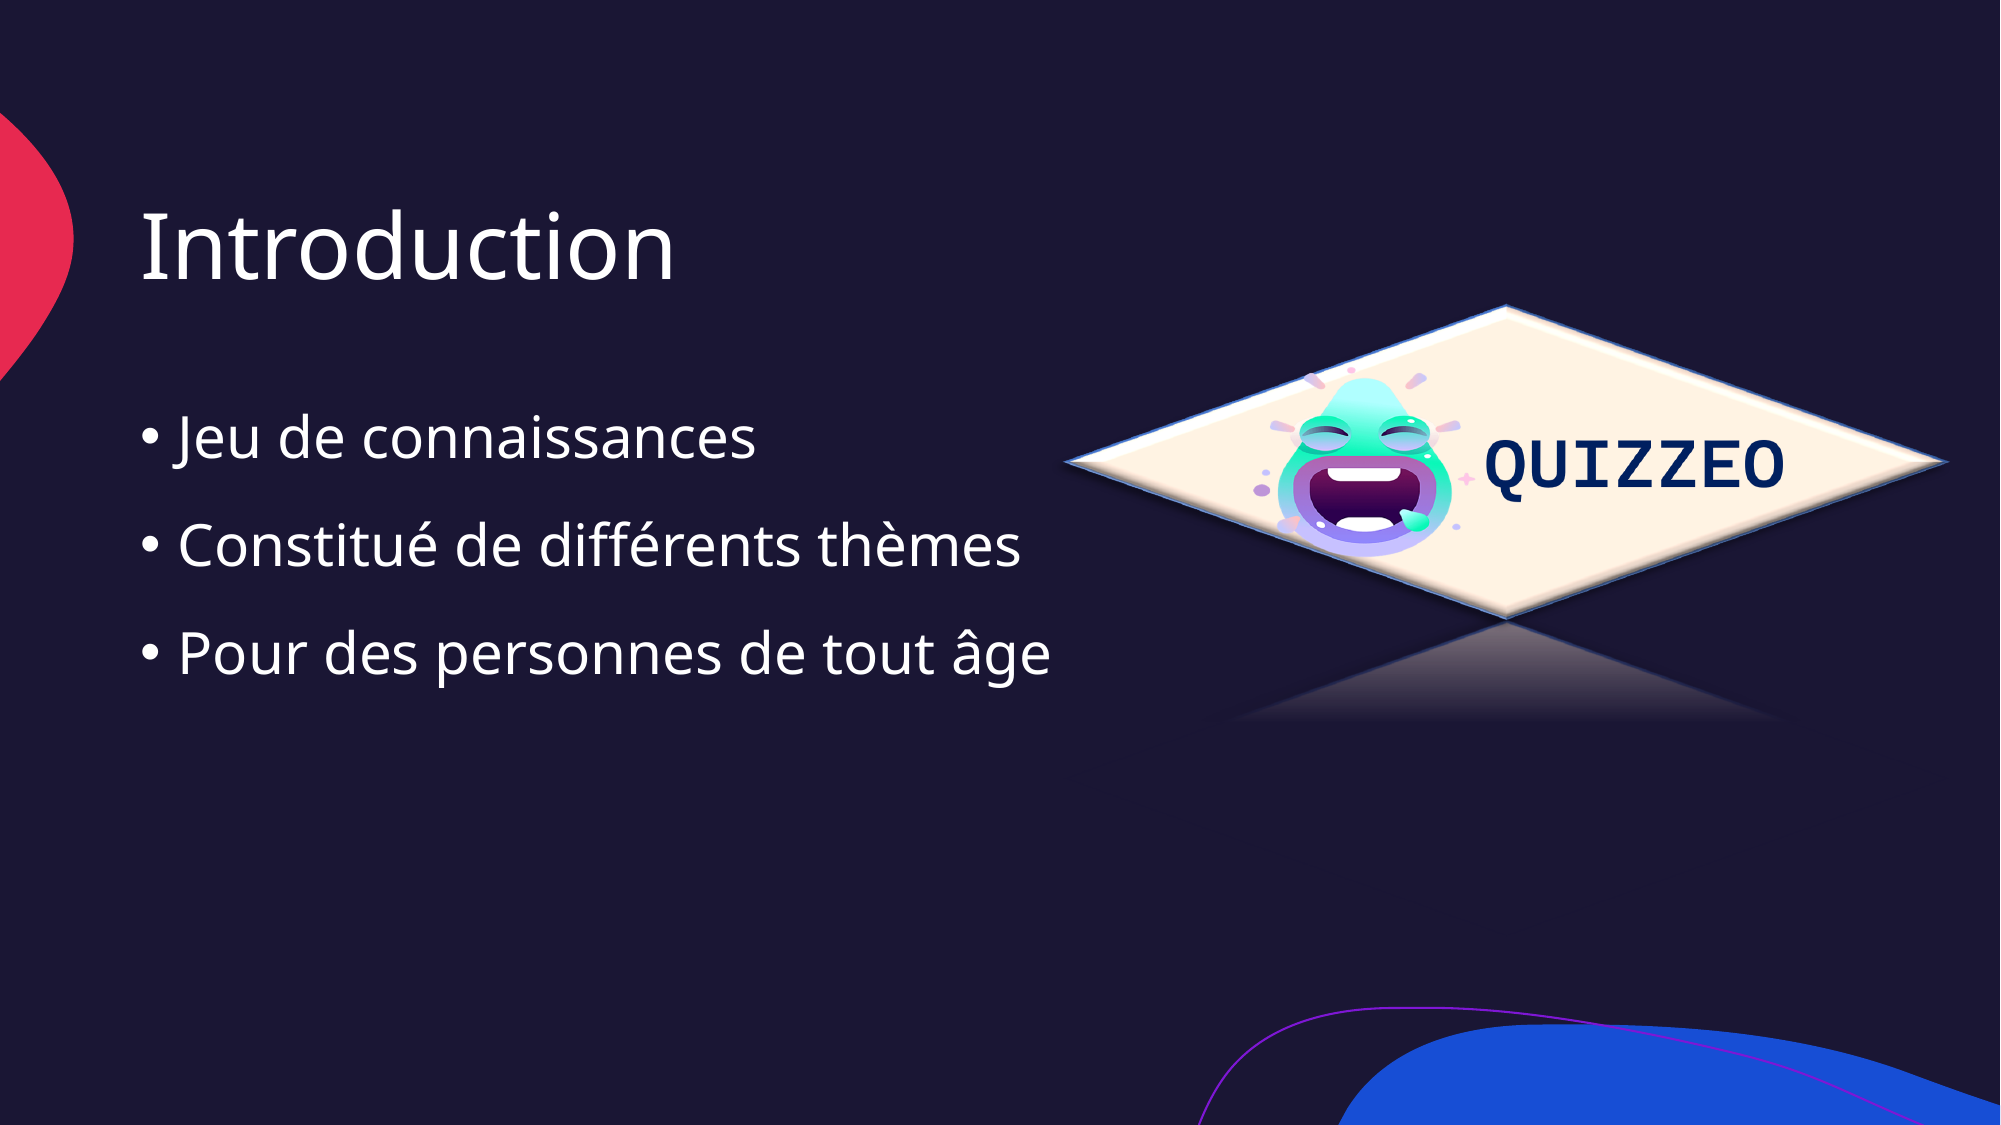

# Introduction
Jeu de connaissances
Constitué de différents thèmes
Pour des personnes de tout âge